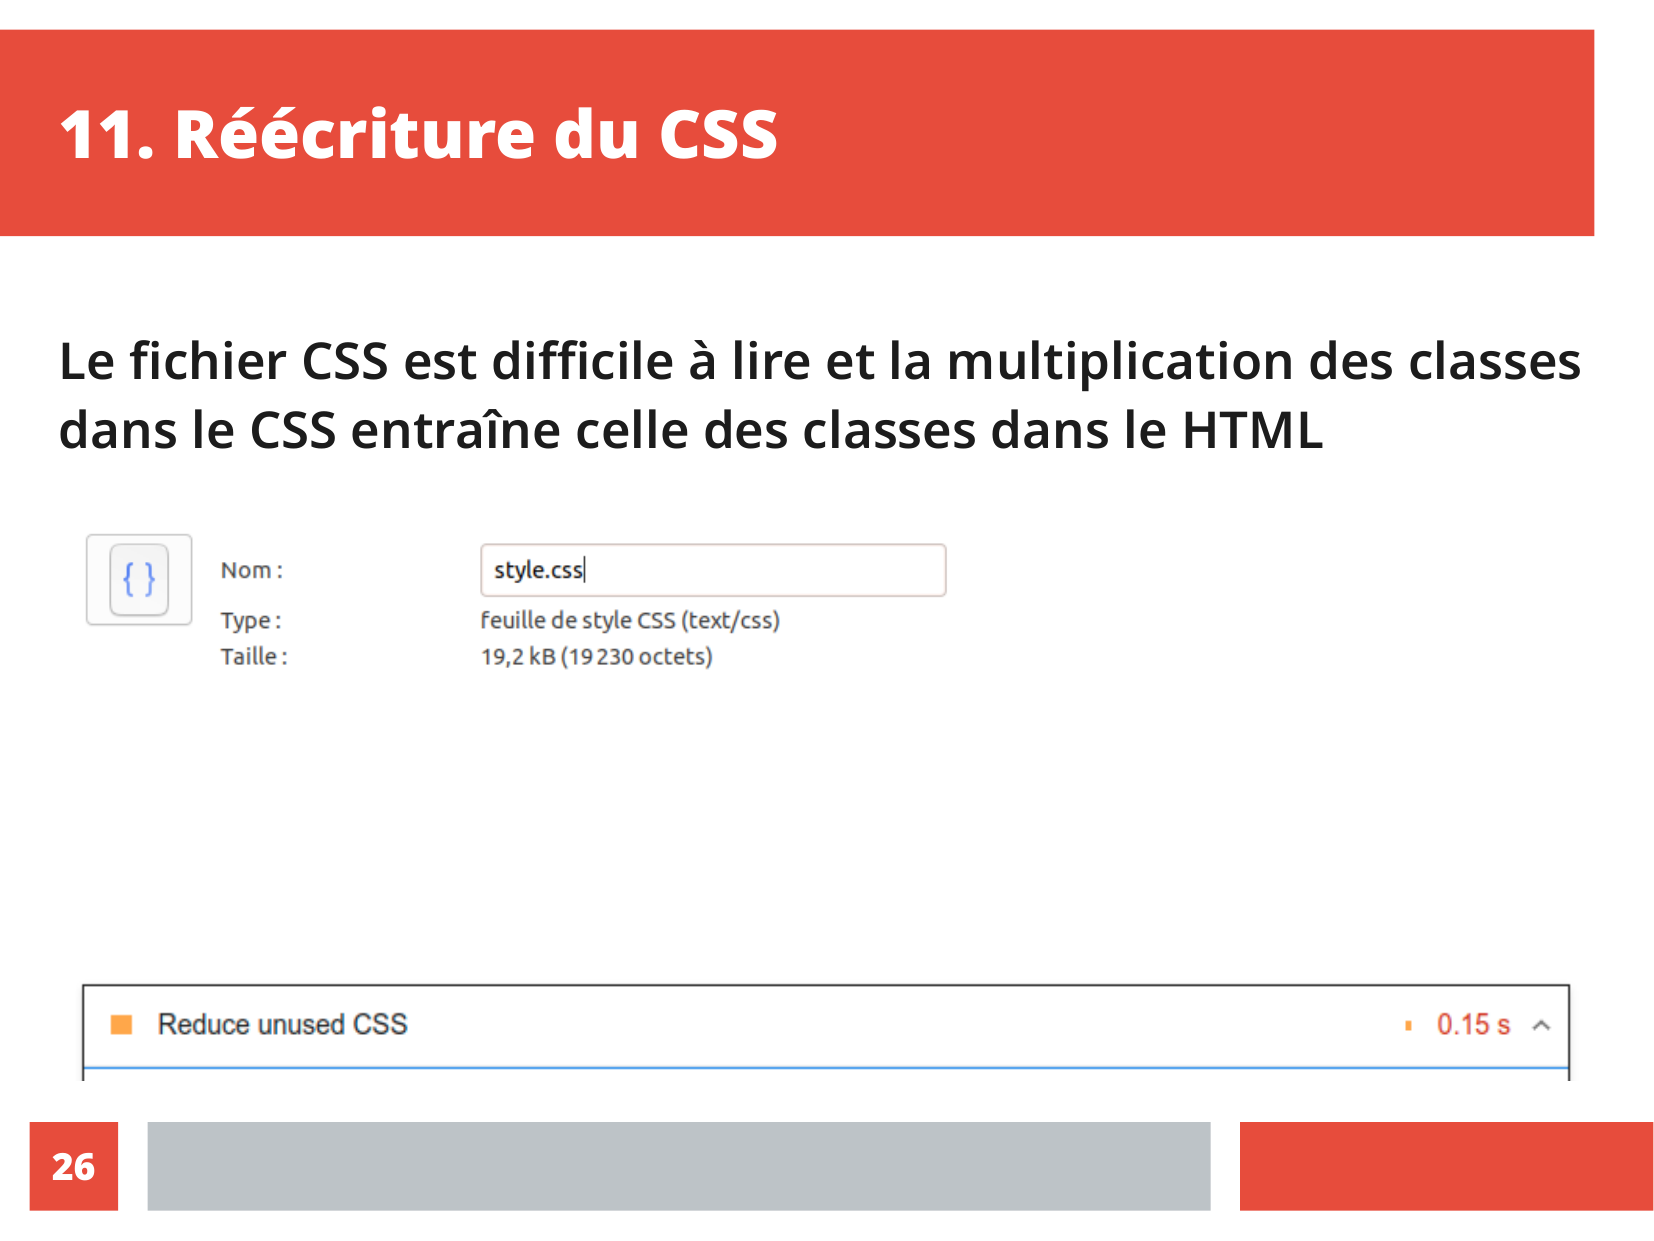

# 11. Réécriture du CSS
Le fichier CSS est difficile à lire et la multiplication des classes dans le CSS entraîne celle des classes dans le HTML
26